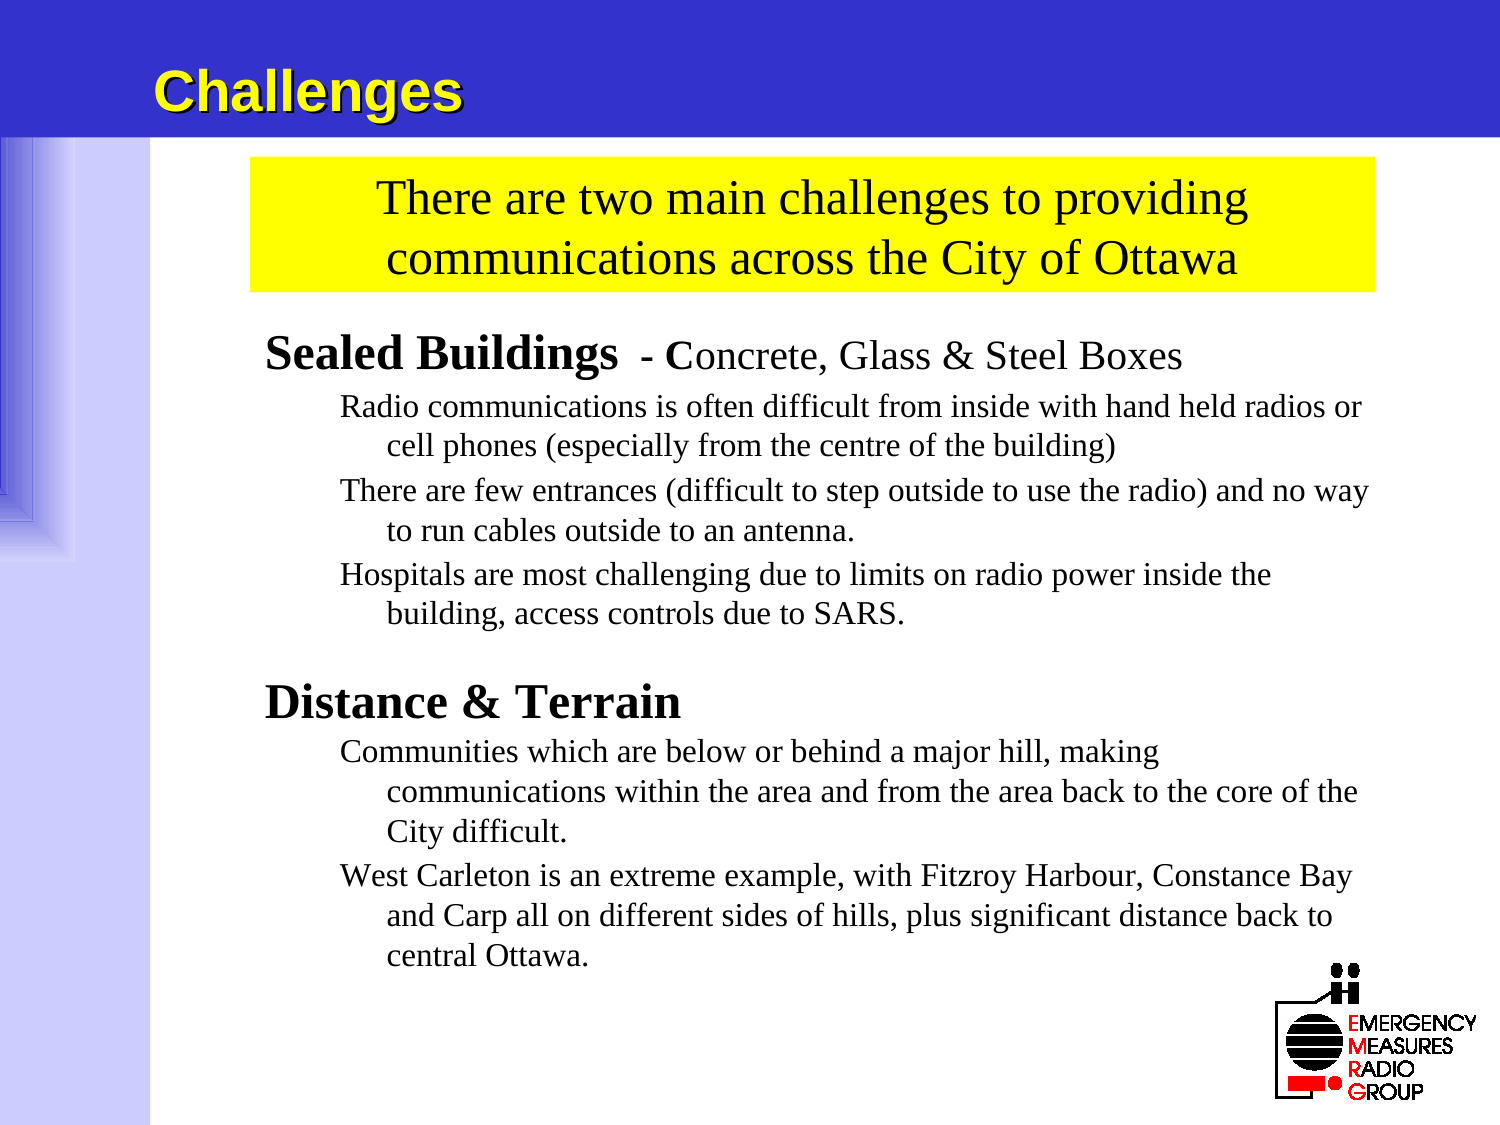

Challenges
There are two main challenges to providing communications across the City of Ottawa
Sealed Buildings - Concrete, Glass & Steel Boxes
Radio communications is often difficult from inside with hand held radios or cell phones (especially from the centre of the building)
There are few entrances (difficult to step outside to use the radio) and no way to run cables outside to an antenna.
Hospitals are most challenging due to limits on radio power inside the building, access controls due to SARS.
Distance & Terrain
Communities which are below or behind a major hill, making communications within the area and from the area back to the core of the City difficult.
West Carleton is an extreme example, with Fitzroy Harbour, Constance Bay and Carp all on different sides of hills, plus significant distance back to central Ottawa.